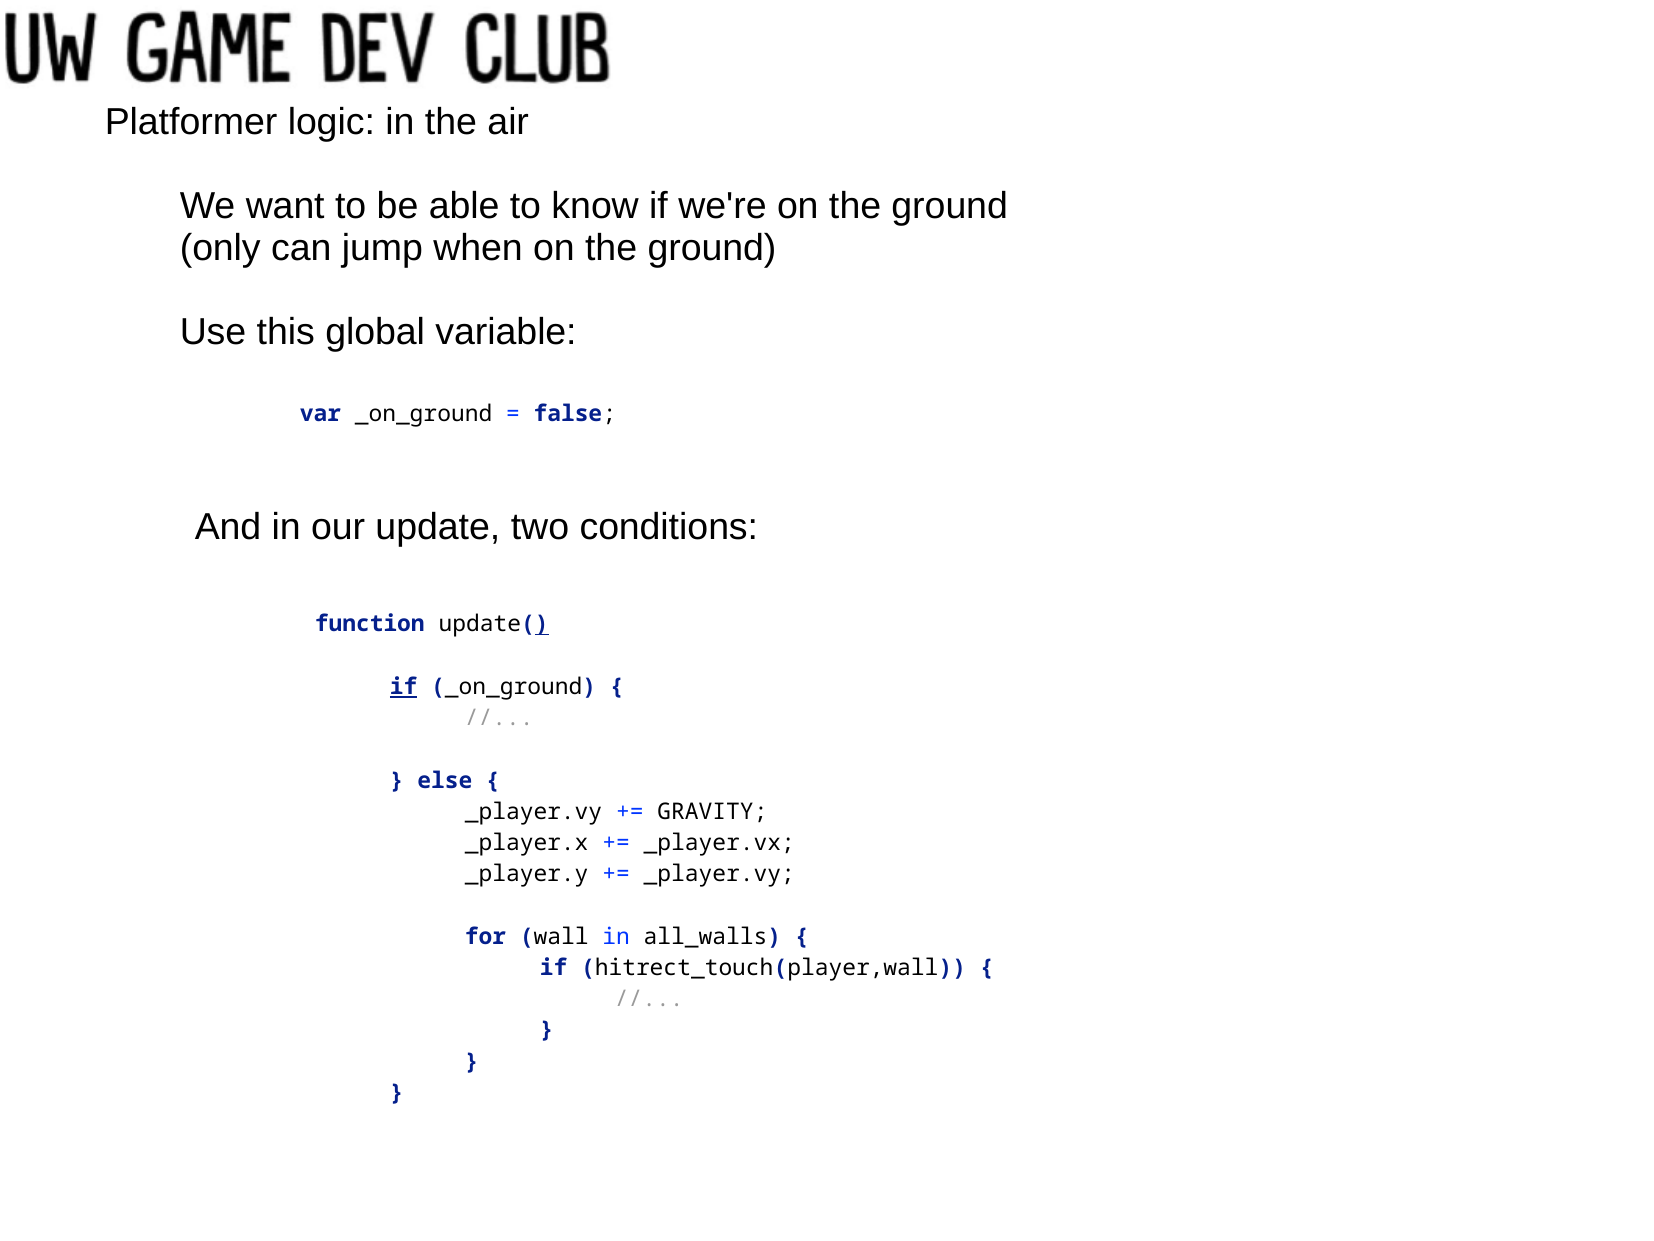

Platformer logic: in the air
We want to be able to know if we're on the ground
(only can jump when on the ground)
Use this global variable:
var _on_ground = false;
And in our update, two conditions:
function update()
	if (_on_ground) {
		//...
	} else {
		_player.vy += GRAVITY;
		_player.x += _player.vx;
		_player.y += _player.vy;
		for (wall in all_walls) {
			if (hitrect_touch(player,wall)) {
				//...
			}
		}
	}